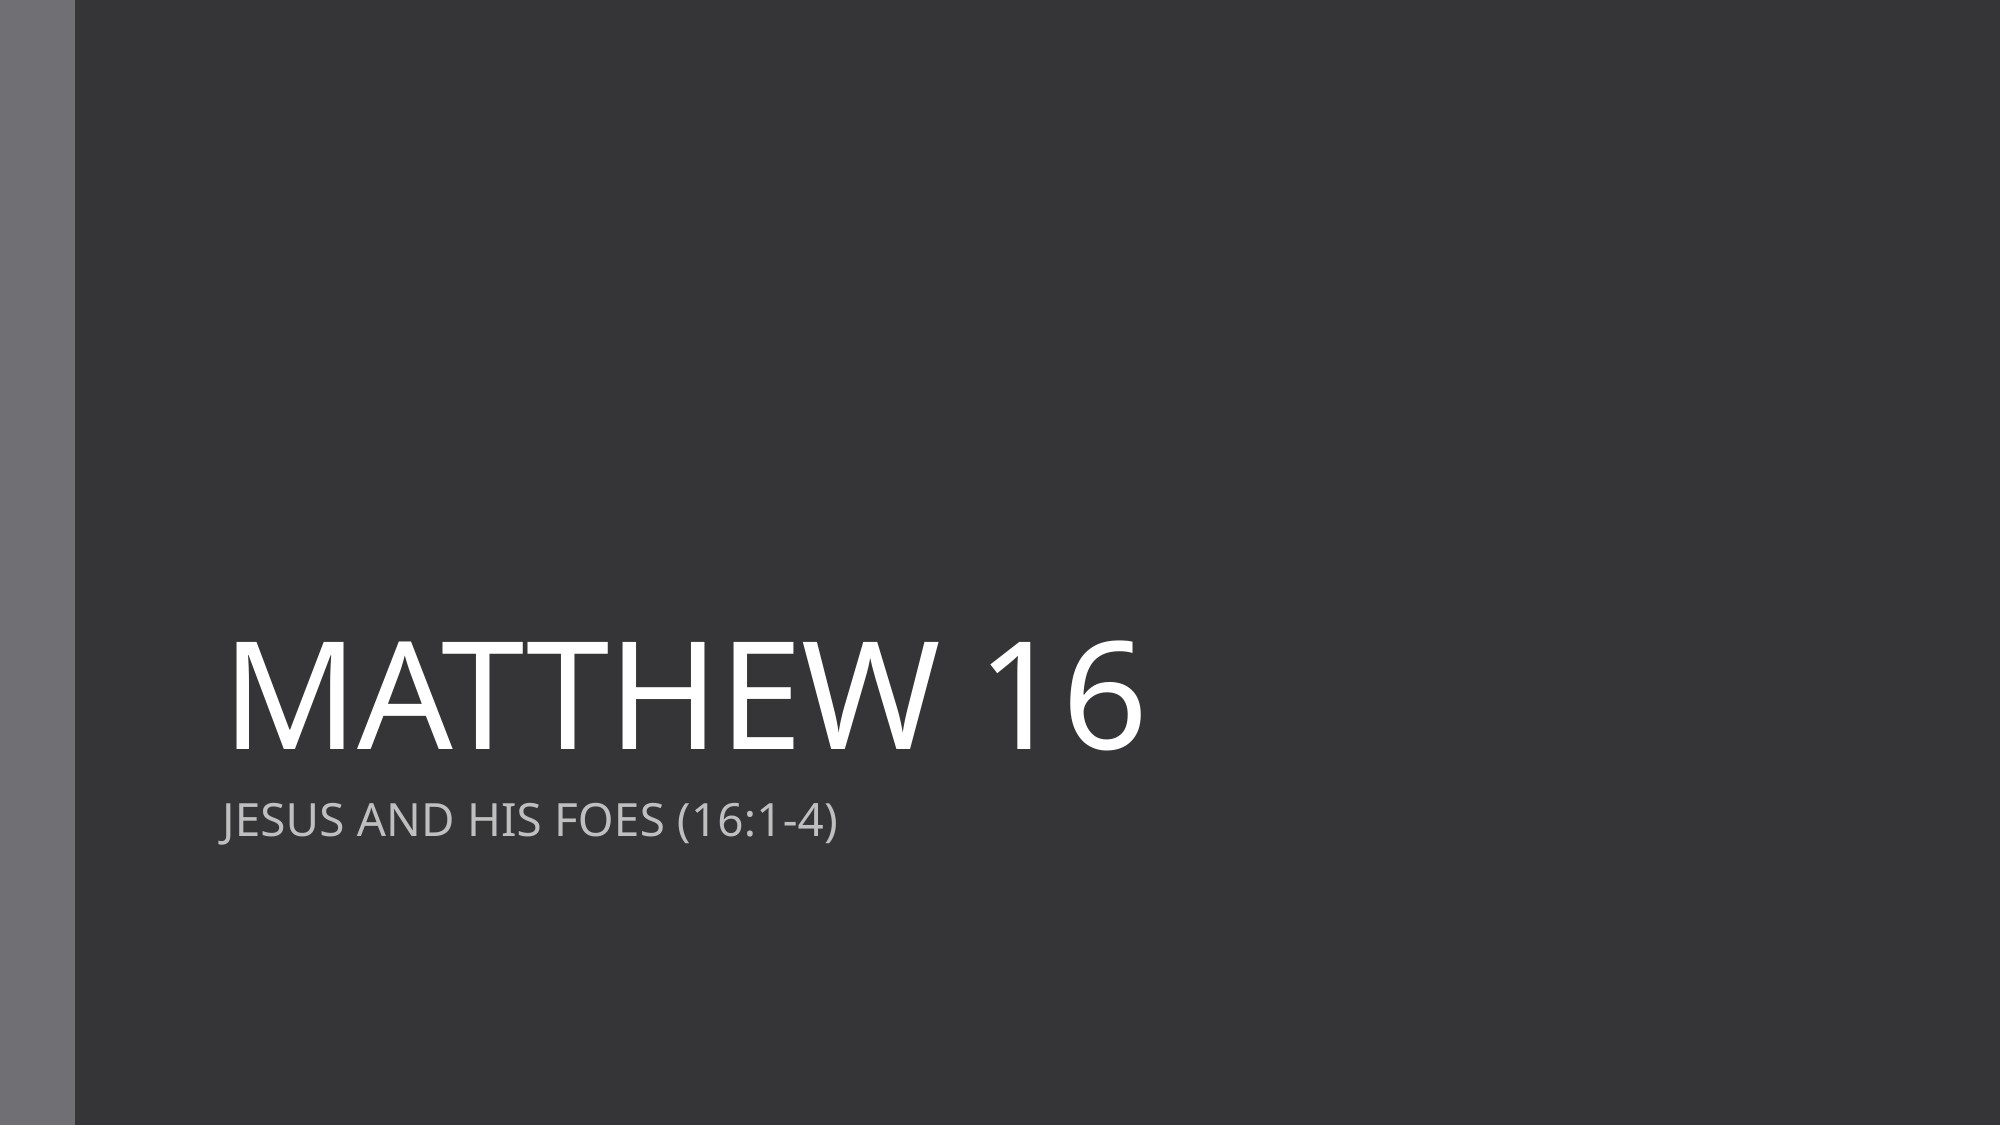

# MATTHEW 16
JESUS AND HIS FOES (16:1-4)